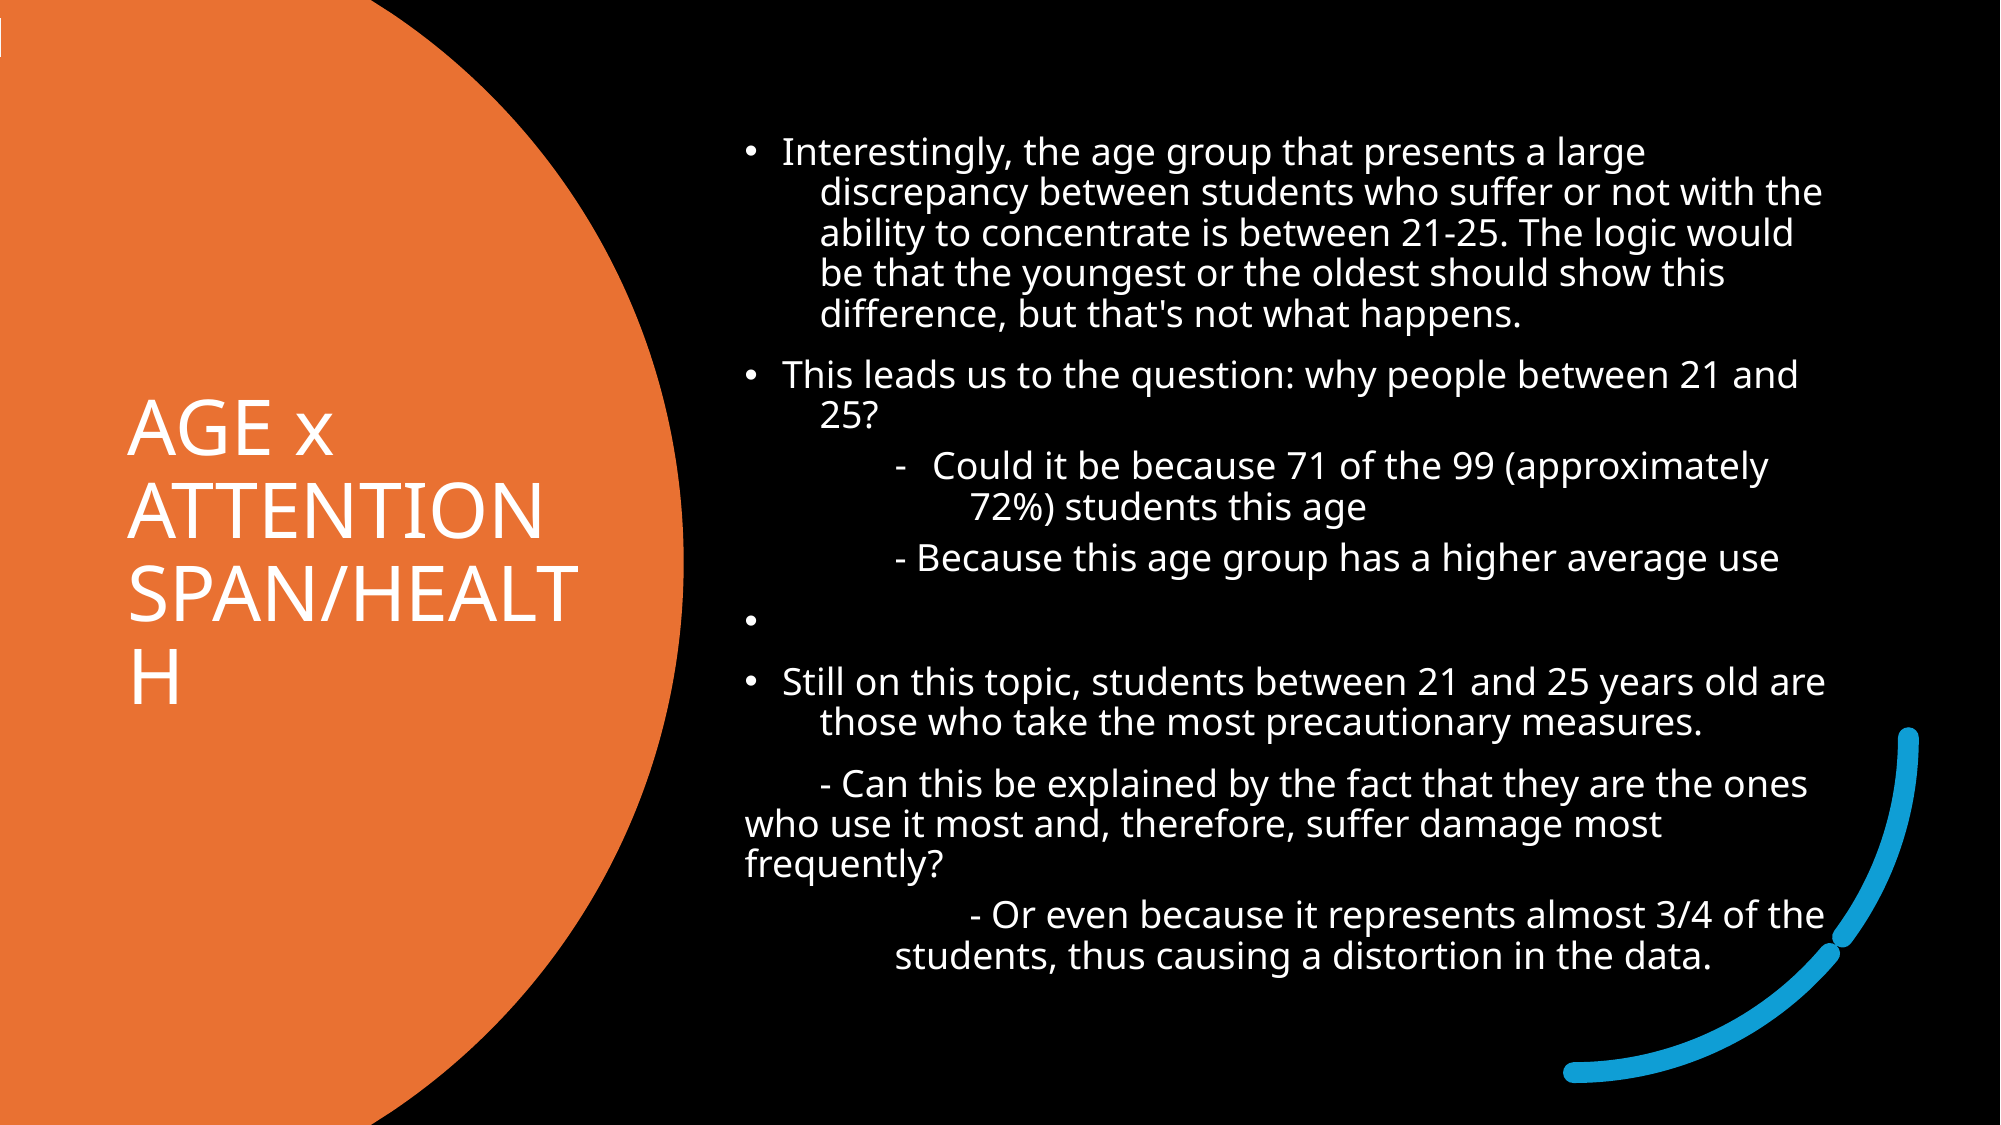

Interestingly, the age group that presents a large discrepancy between students who suffer or not with the ability to concentrate is between 21-25. The logic would be that the youngest or the oldest should show this difference, but that's not what happens.
This leads us to the question: why people between 21 and 25?
Could it be because 71 of the 99 (approximately 72%) students this age
- Because this age group has a higher average use
Still on this topic, students between 21 and 25 years old are those who take the most precautionary measures.
 	- Can this be explained by the fact that they are the ones who use it most and, therefore, suffer damage most frequently?
	- Or even because it represents almost 3/4 of the students, thus causing a distortion in the data.
# AGE x ATTENTION SPAN/HEALTH